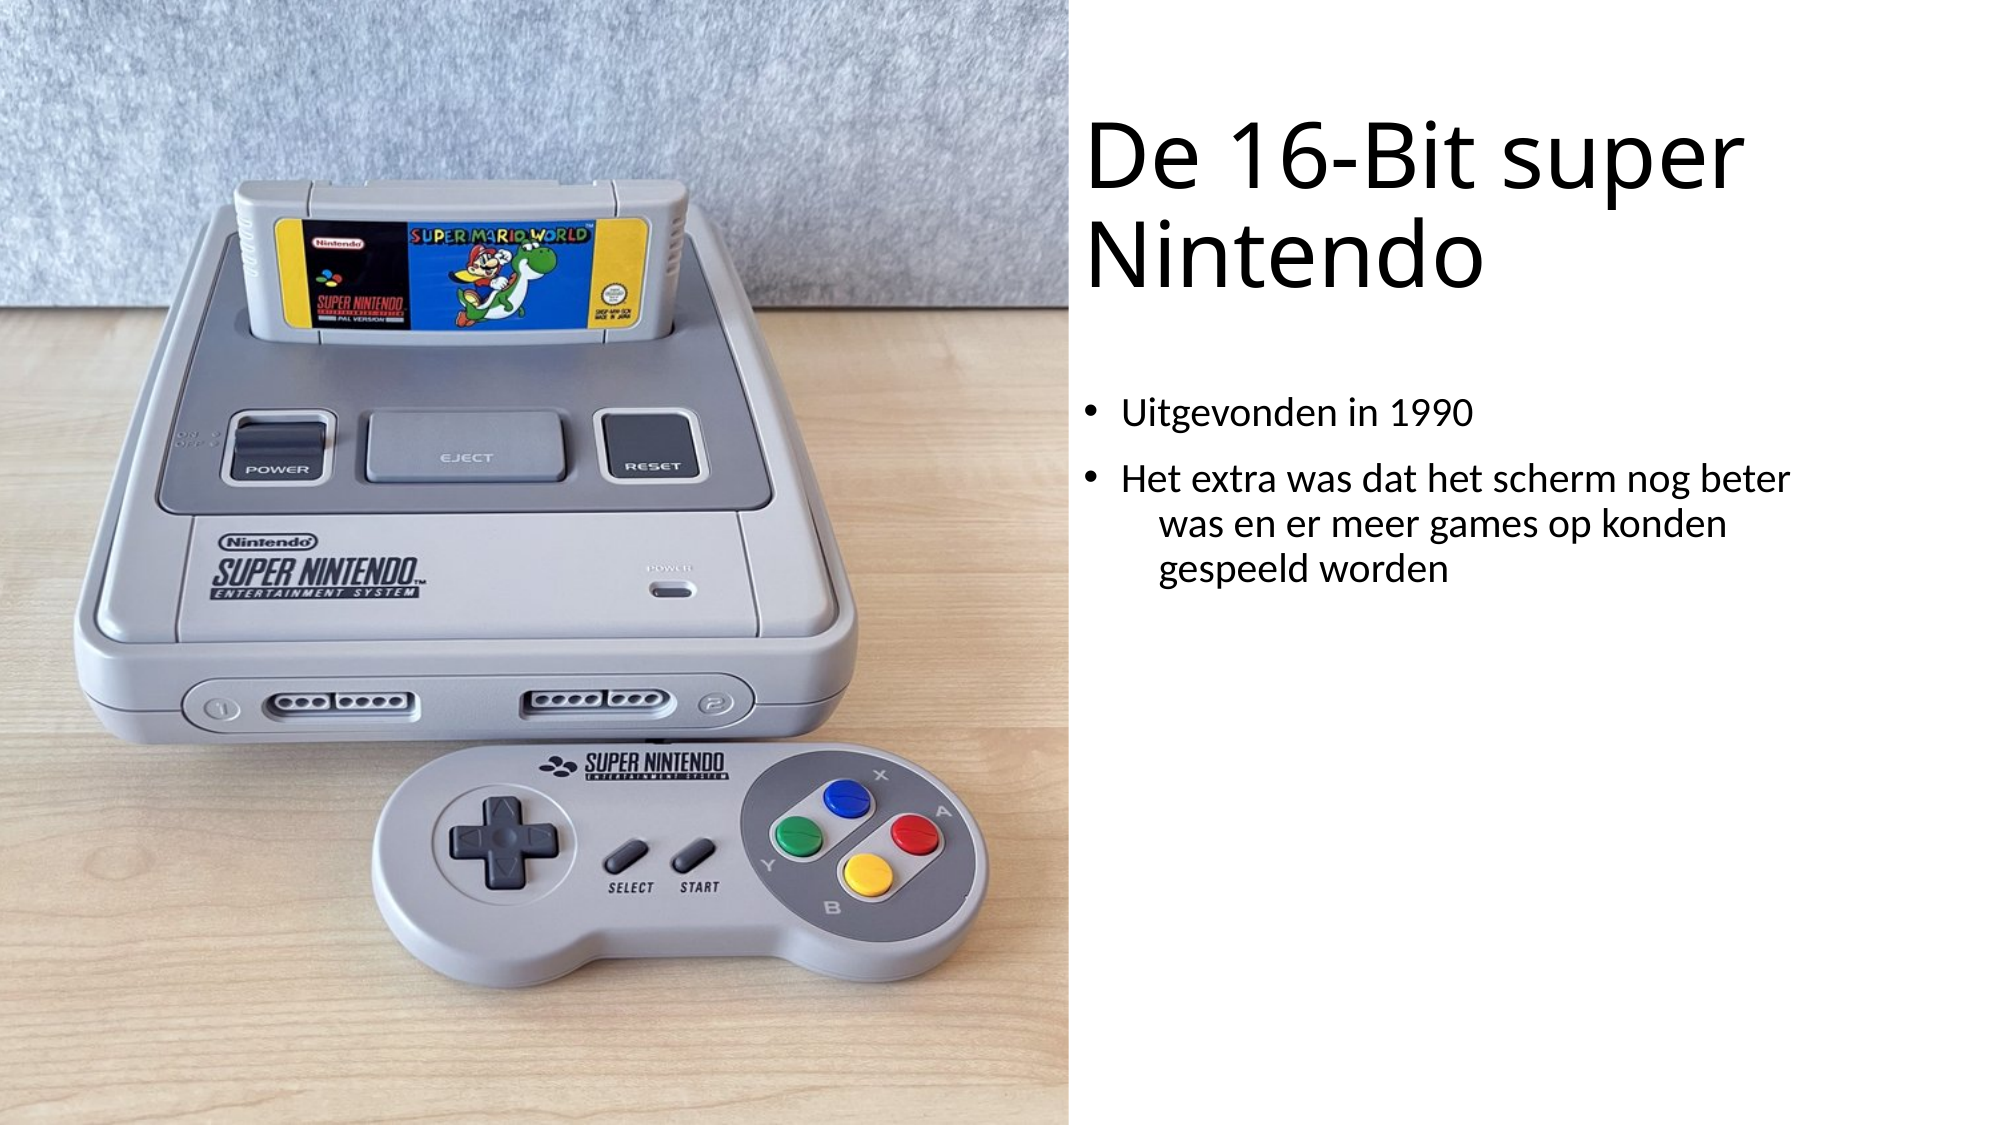

# De 16-Bit super Nintendo
Uitgevonden in 1990
Het extra was dat het scherm nog beter was en er meer games op konden gespeeld worden